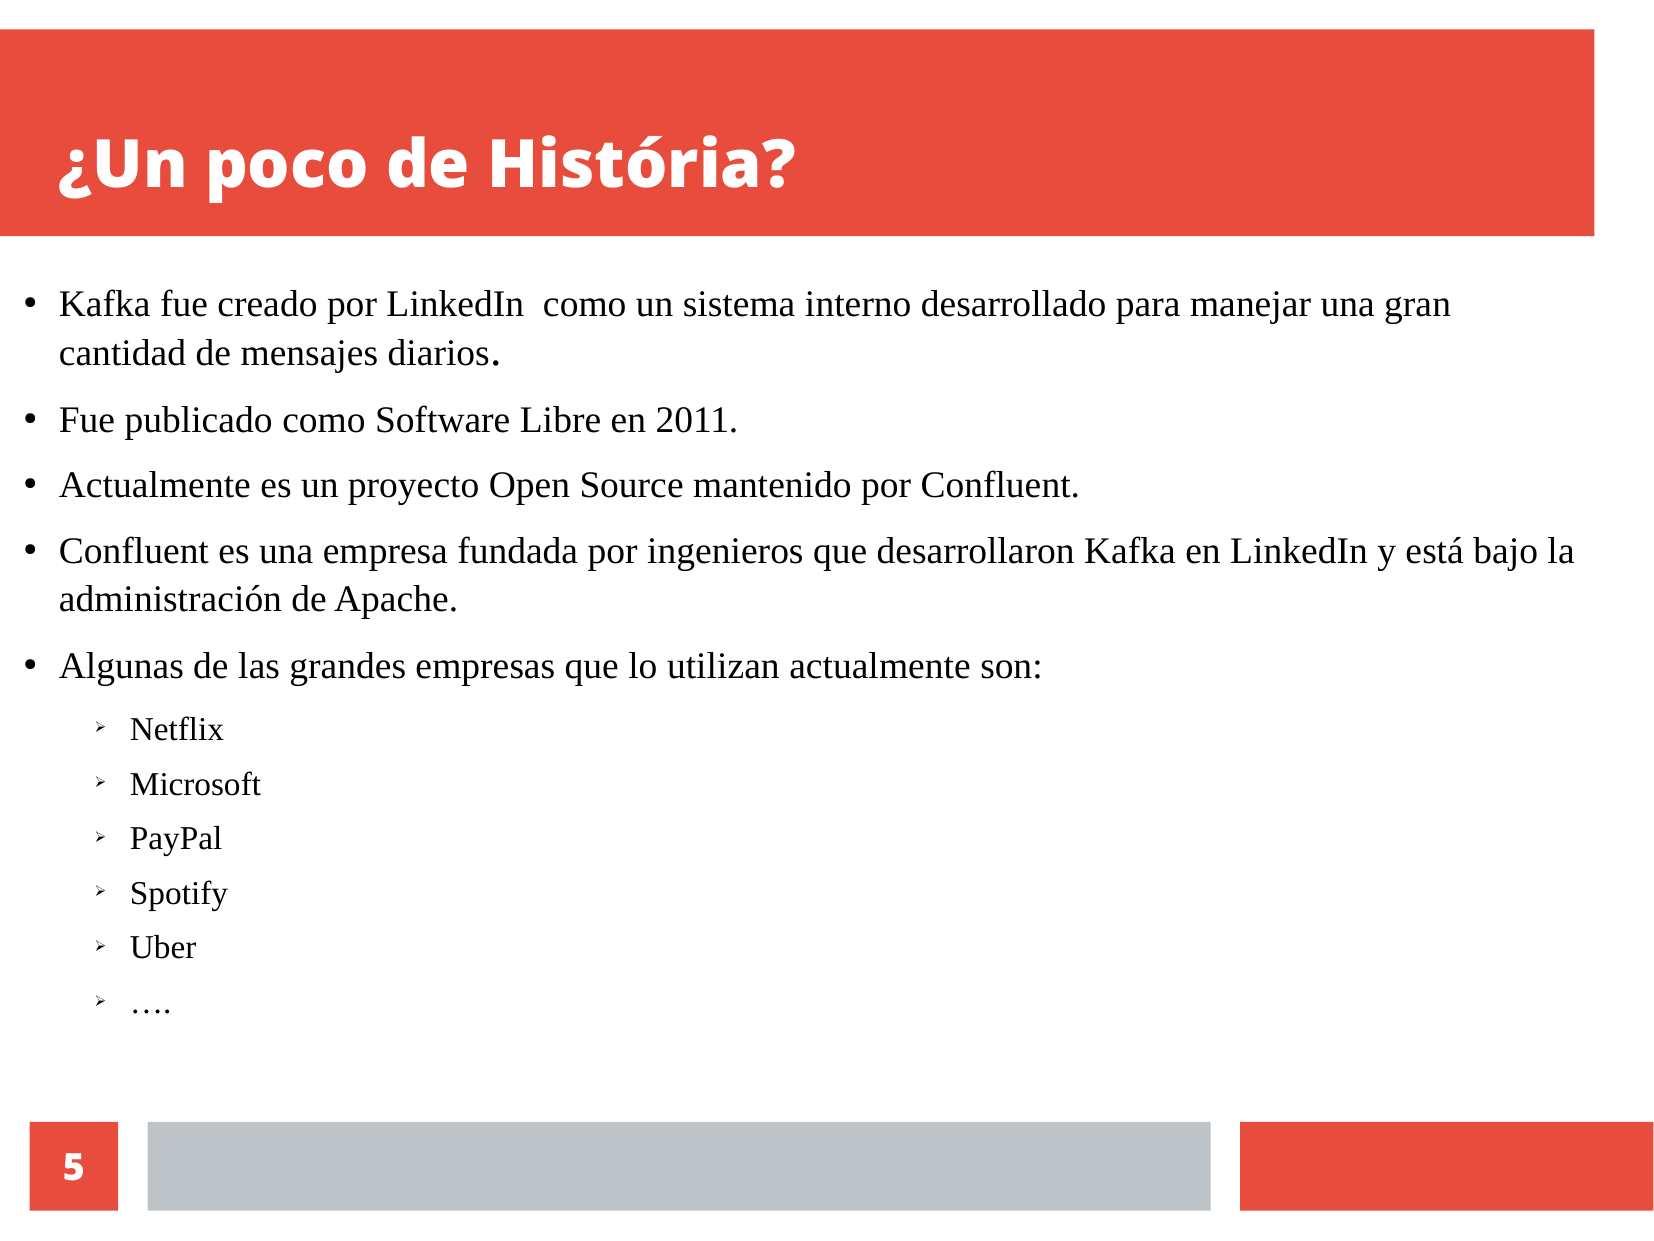

# ¿Un poco de História?
Kafka fue creado por LinkedIn como un sistema interno desarrollado para manejar una gran cantidad de mensajes diarios.
Fue publicado como Software Libre en 2011.
Actualmente es un proyecto Open Source mantenido por Confluent.
Confluent es una empresa fundada por ingenieros que desarrollaron Kafka en LinkedIn y está bajo la administración de Apache.
Algunas de las grandes empresas que lo utilizan actualmente son:
Netflix
Microsoft
PayPal
Spotify
Uber
….
5